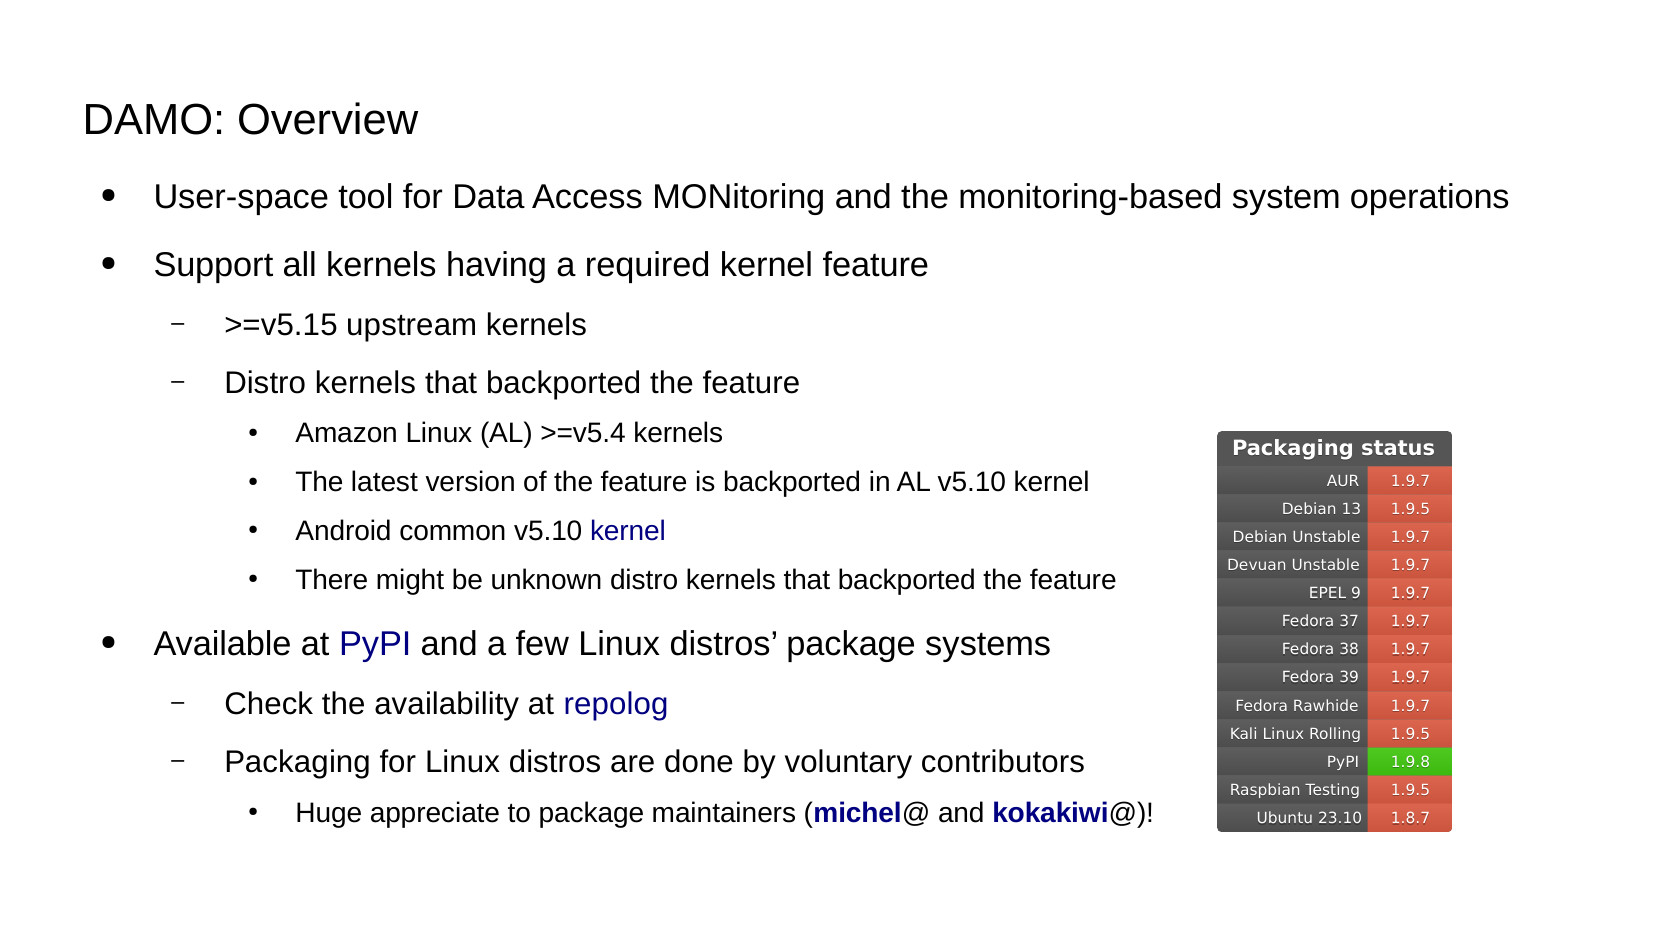

DAMO: Overview
# User-space tool for Data Access MONitoring and the monitoring-based system operations
Support all kernels having a required kernel feature
>=v5.15 upstream kernels
Distro kernels that backported the feature
Amazon Linux (AL) >=v5.4 kernels
The latest version of the feature is backported in AL v5.10 kernel
Android common v5.10 kernel
There might be unknown distro kernels that backported the feature
Available at PyPI and a few Linux distros’ package systems
Check the availability at repolog
Packaging for Linux distros are done by voluntary contributors
Huge appreciate to package maintainers (michel@ and kokakiwi@)!